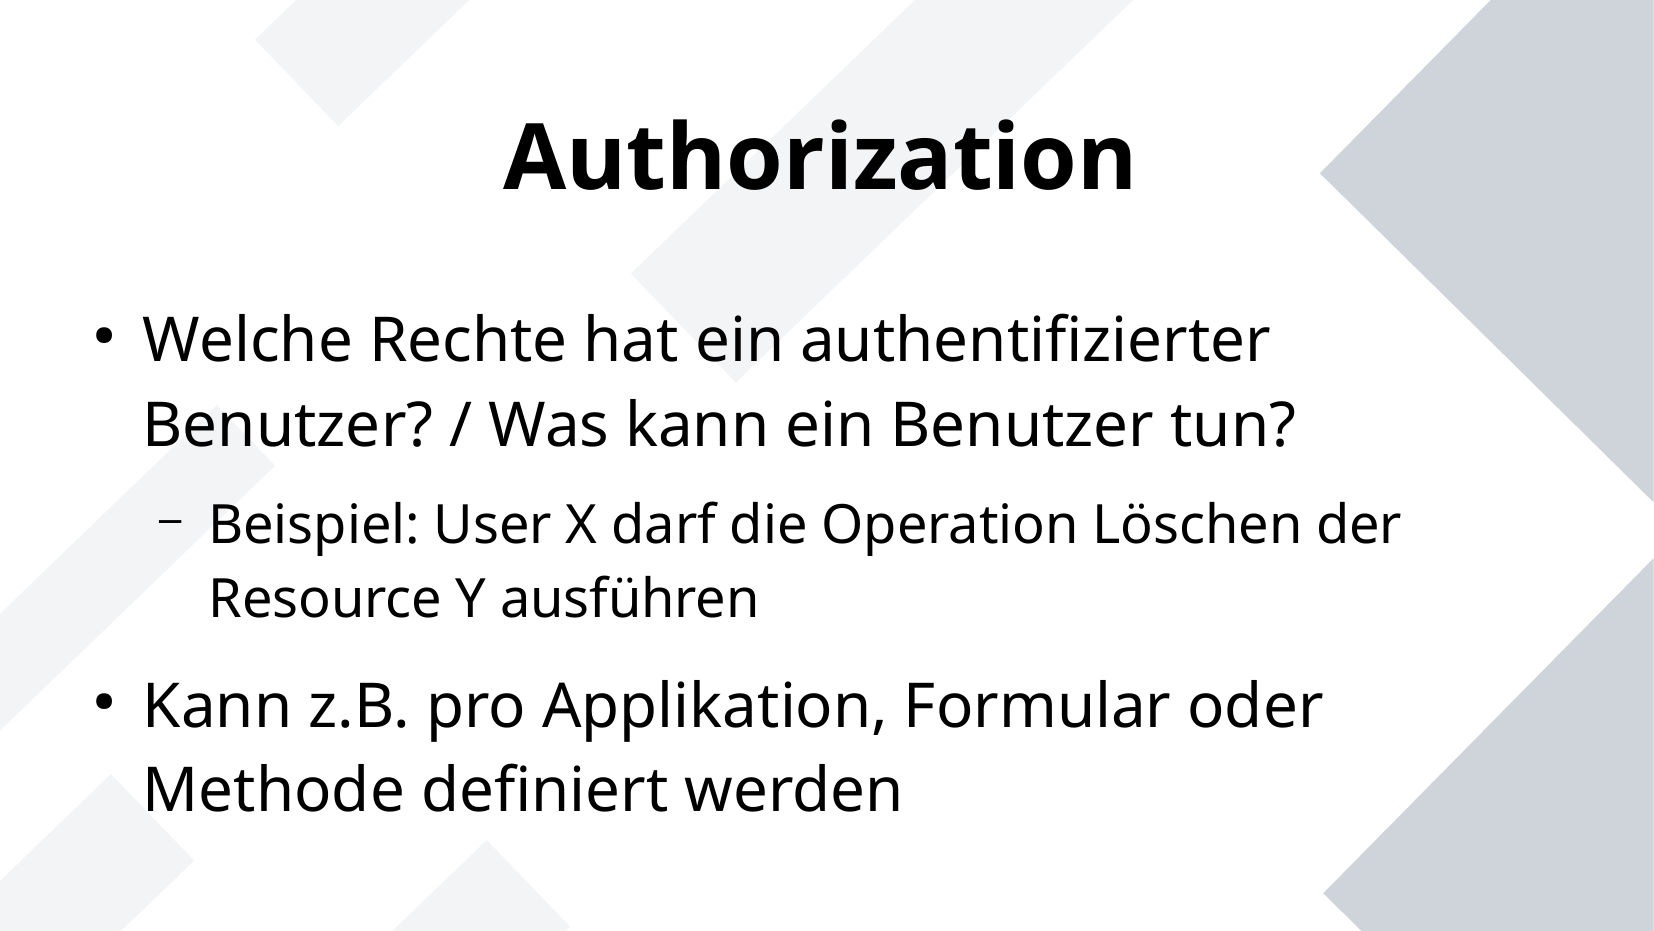

# Authorization
Welche Rechte hat ein authentifizierter Benutzer? / Was kann ein Benutzer tun?
Beispiel: User X darf die Operation Löschen der Resource Y ausführen
Kann z.B. pro Applikation, Formular oder Methode definiert werden